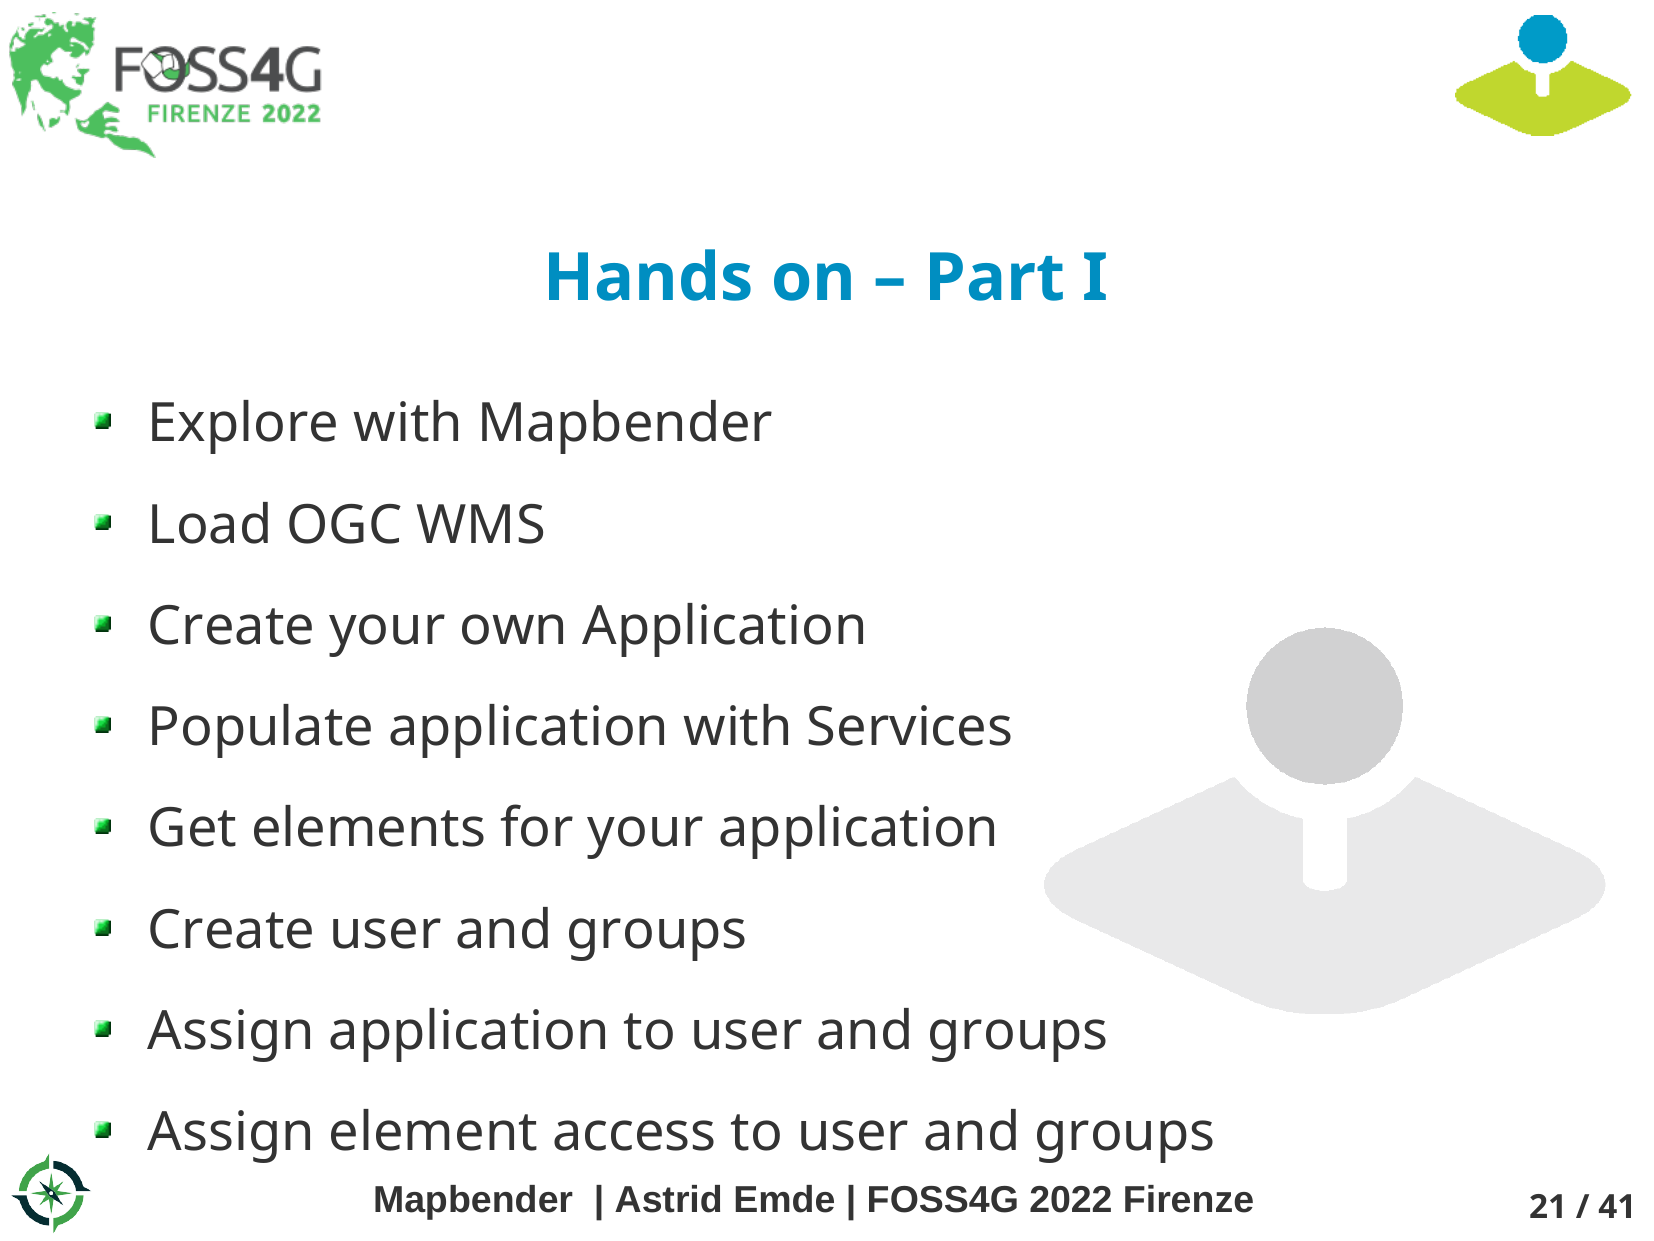

# Hands on – Part I
Explore with Mapbender
Load OGC WMS
Create your own Application
Populate application with Services
Get elements for your application
Create user and groups
Assign application to user and groups
Assign element access to user and groups